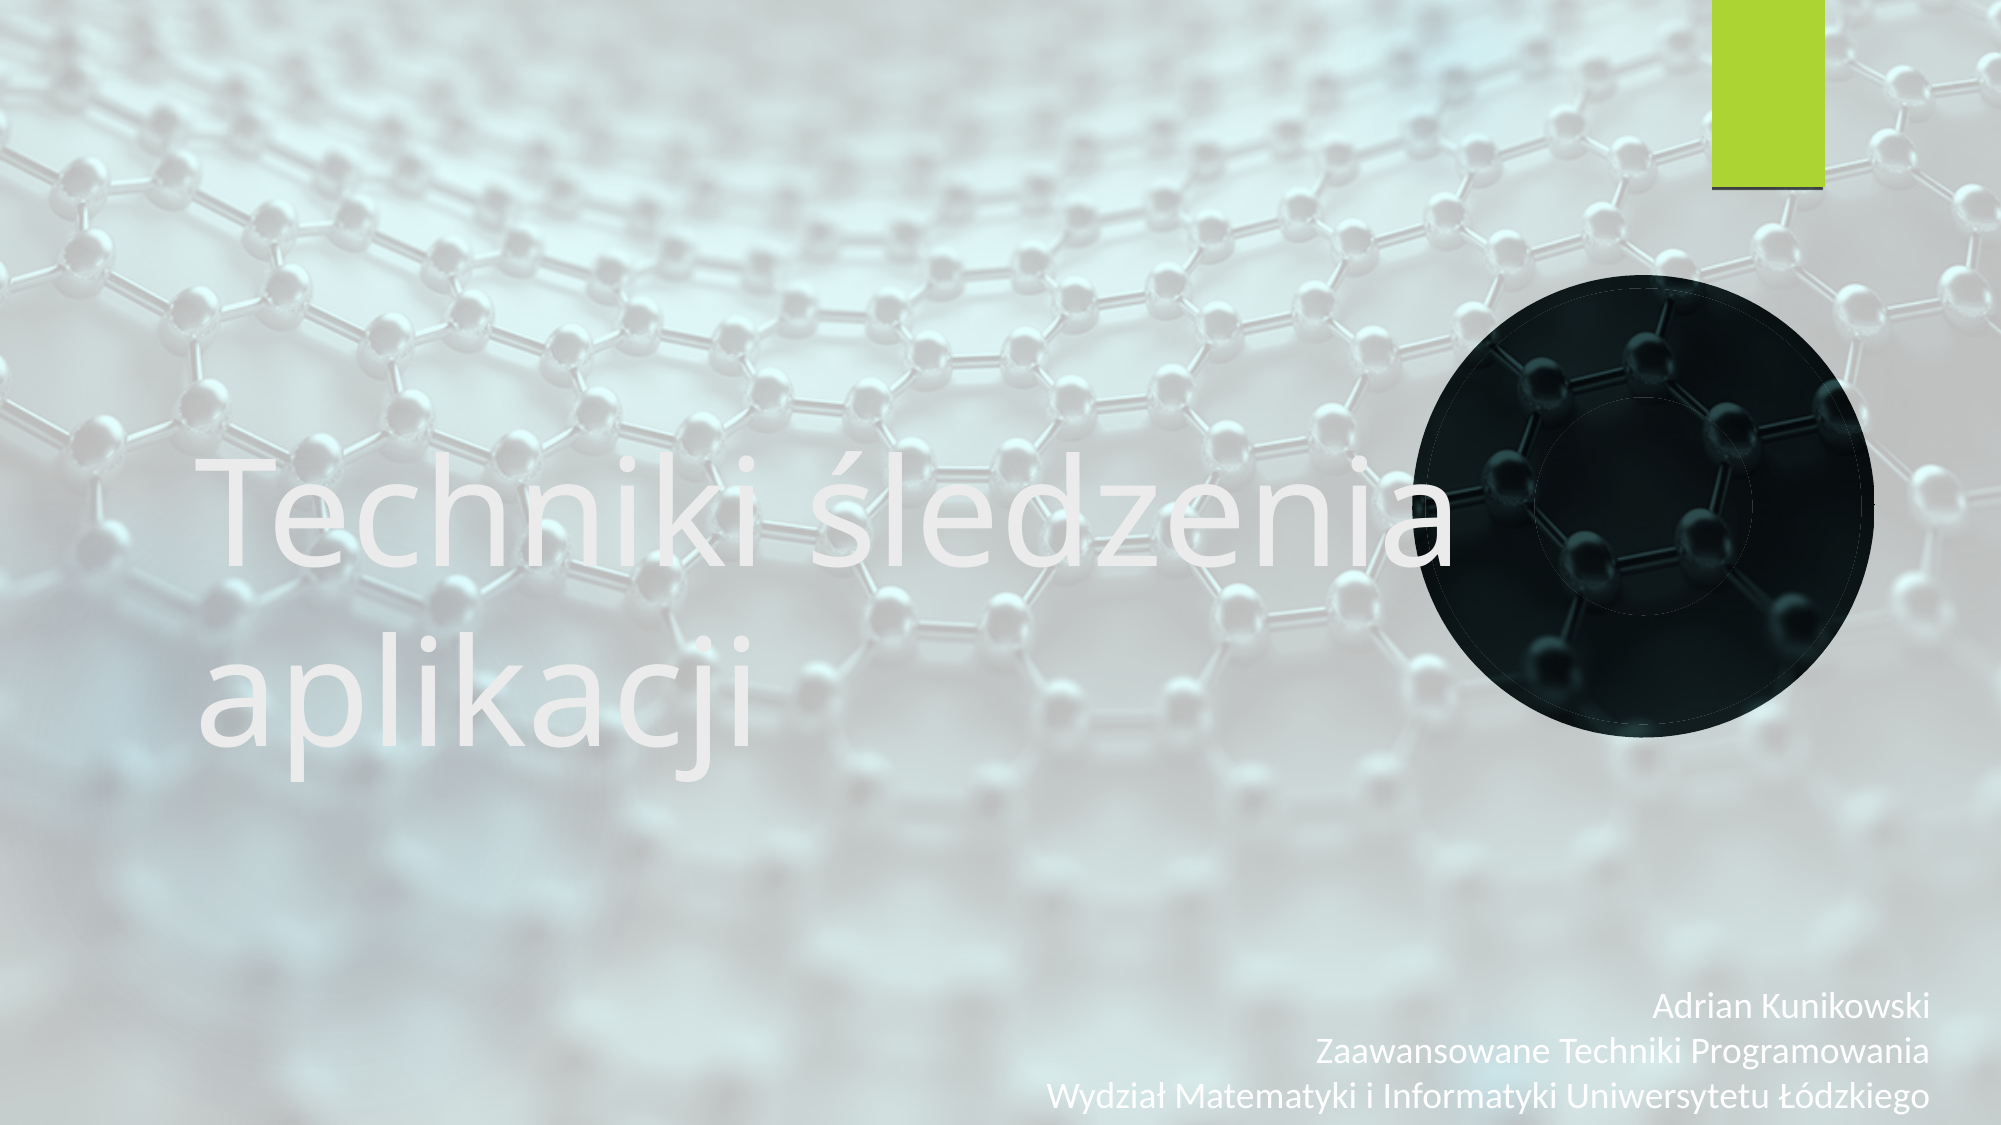

# Techniki śledzenia aplikacji
Adrian Kunikowski
Zaawansowane Techniki Programowania
Wydział Matematyki i Informatyki Uniwersytetu Łódzkiego